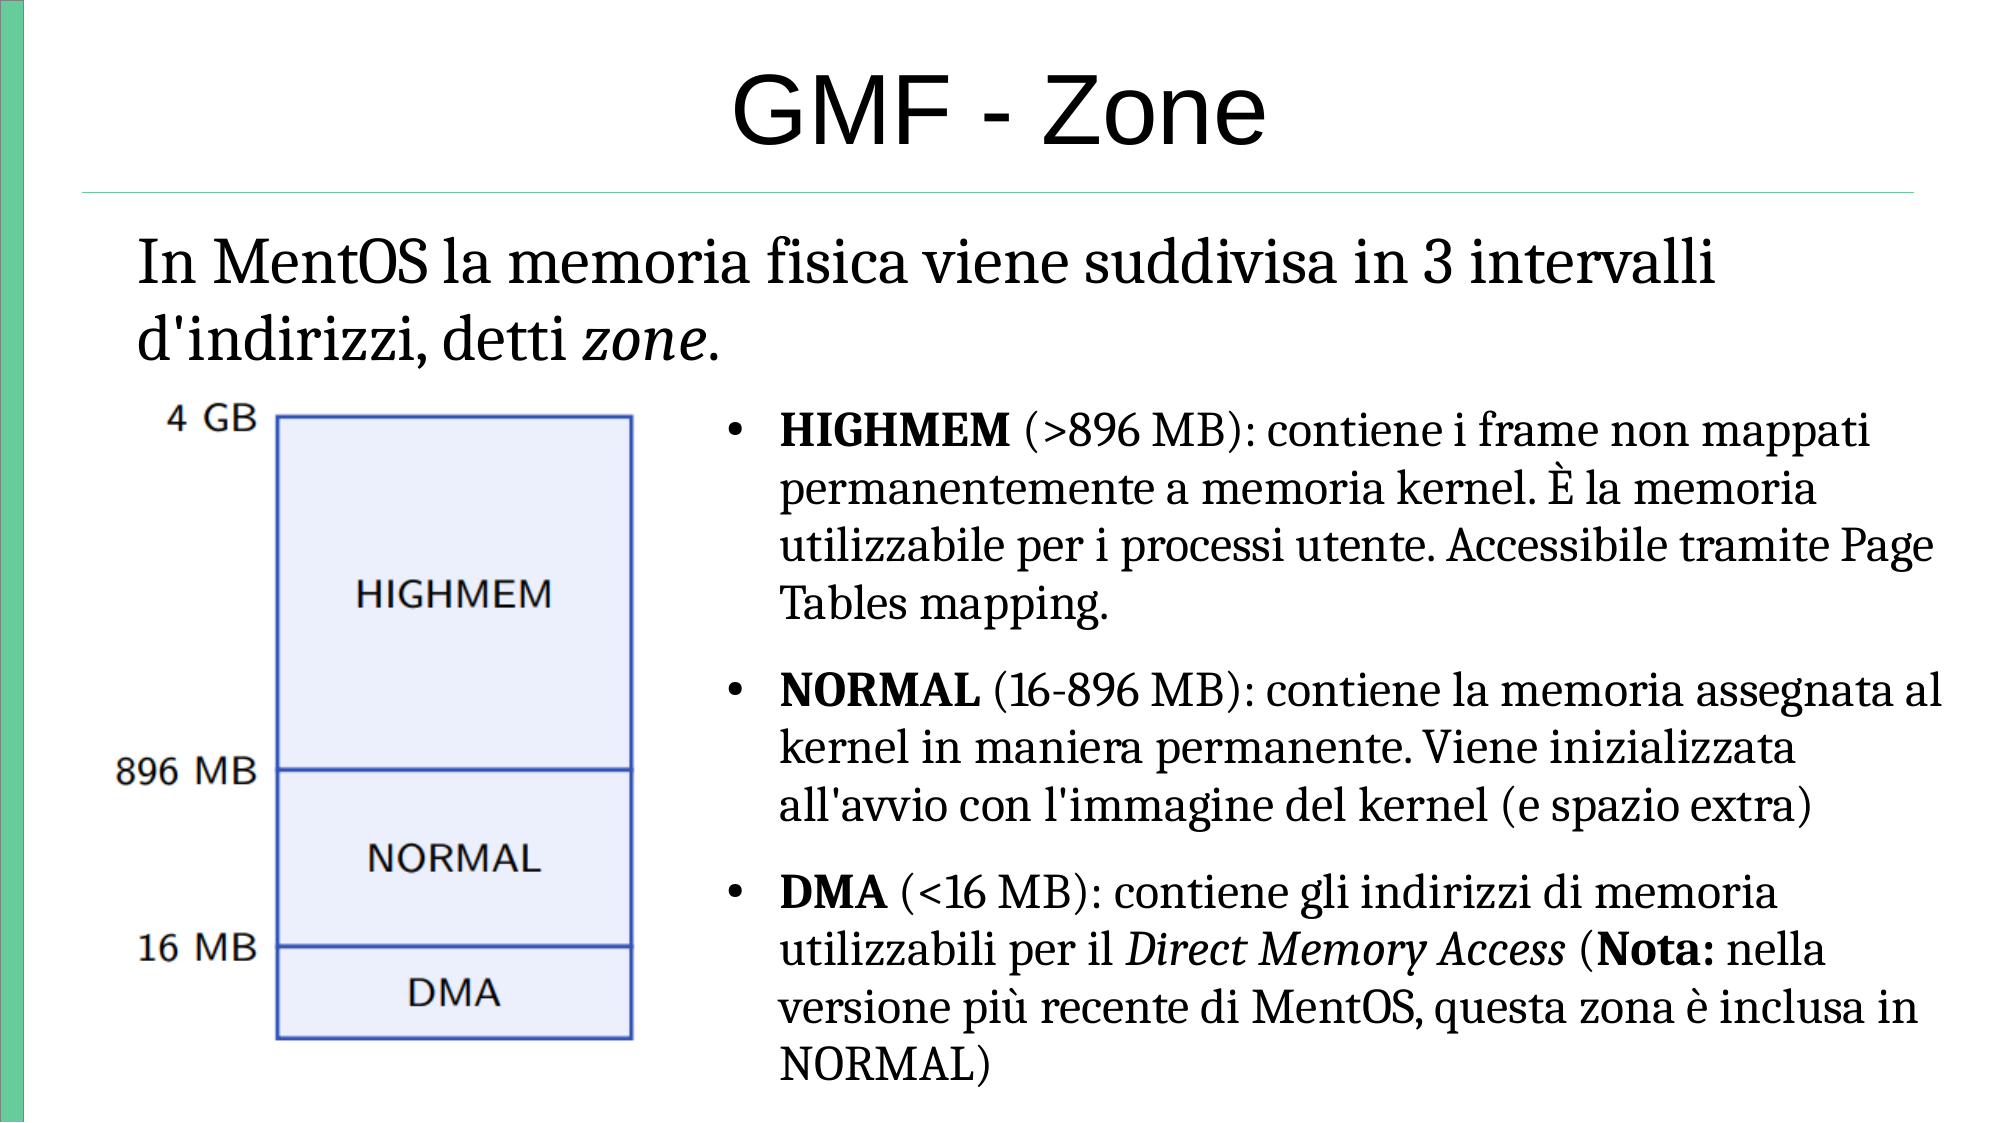

# GMF - Zone
In MentOS la memoria fisica viene suddivisa in 3 intervalli d'indirizzi, detti zone.
HIGHMEM (>896 MB): contiene i frame non mappati permanentemente a memoria kernel. È la memoria utilizzabile per i processi utente. Accessibile tramite Page Tables mapping.
NORMAL (16-896 MB): contiene la memoria assegnata al kernel in maniera permanente. Viene inizializzata all'avvio con l'immagine del kernel (e spazio extra)
DMA (<16 MB): contiene gli indirizzi di memoria utilizzabili per il Direct Memory Access (Nota: nella versione più recente di MentOS, questa zona è inclusa in NORMAL)